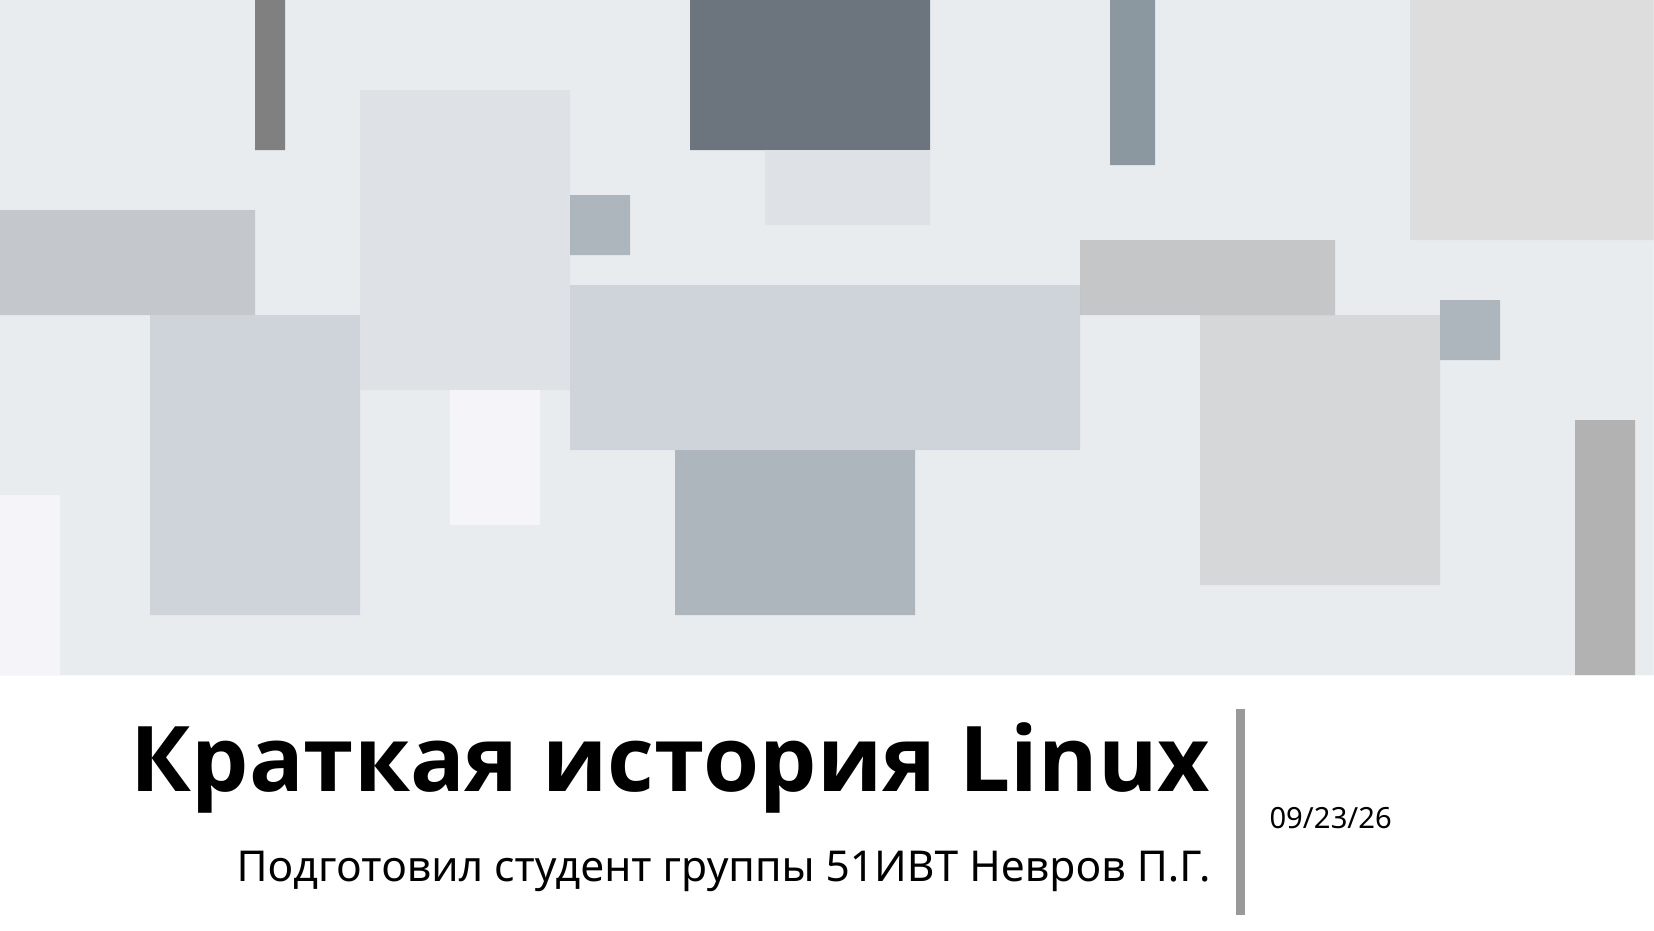

# Краткая история Linux
Подготовил студент группы 51ИВТ Невров П.Г.